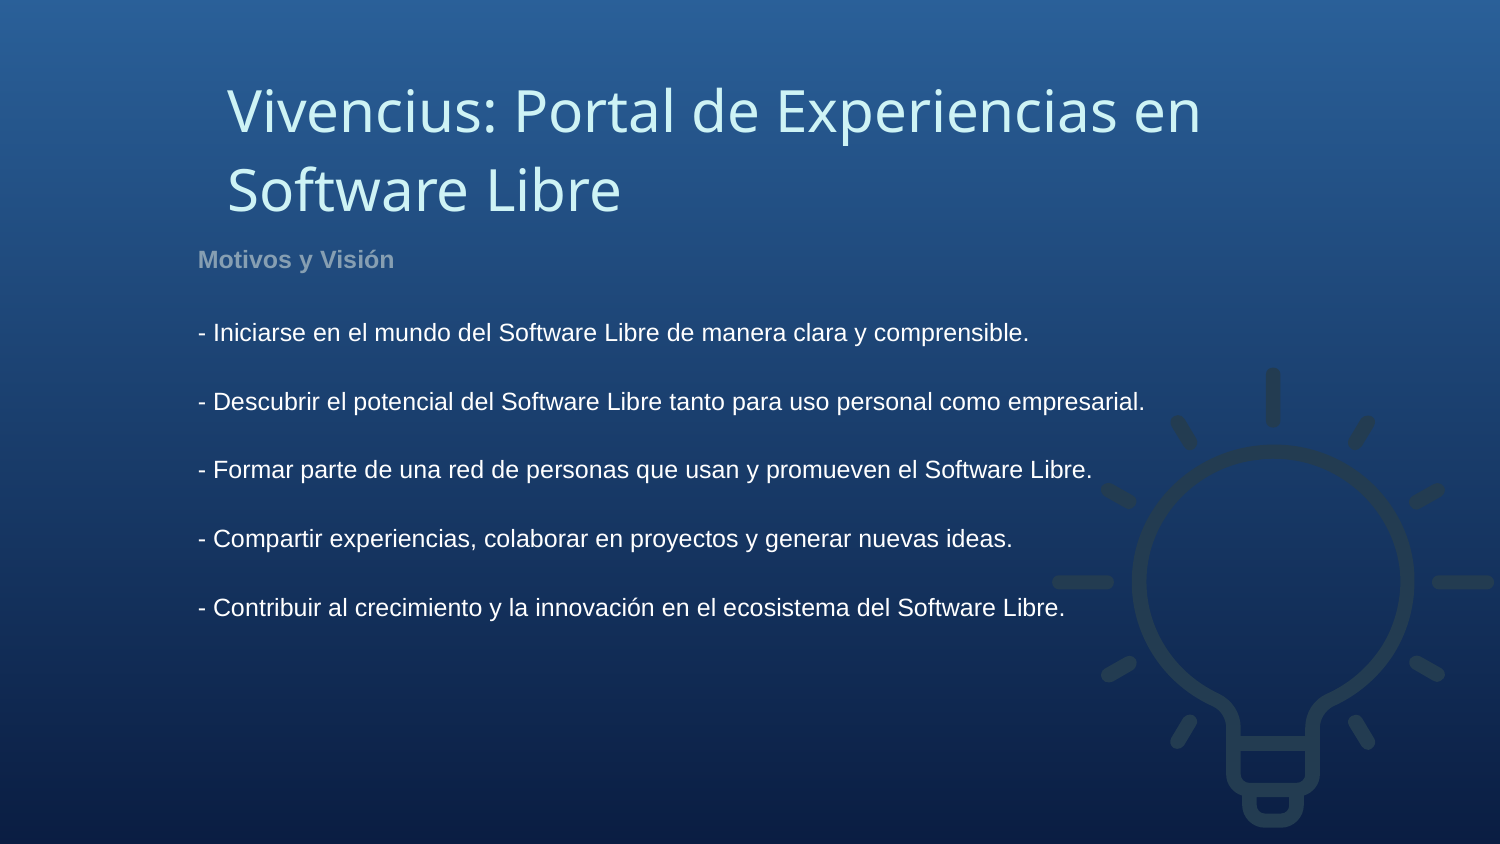

Vivencius: Portal de Experiencias en Software Libre
Motivos y Visión
- Iniciarse en el mundo del Software Libre de manera clara y comprensible.
- Descubrir el potencial del Software Libre tanto para uso personal como empresarial.
- Formar parte de una red de personas que usan y promueven el Software Libre.
- Compartir experiencias, colaborar en proyectos y generar nuevas ideas.
- Contribuir al crecimiento y la innovación en el ecosistema del Software Libre.